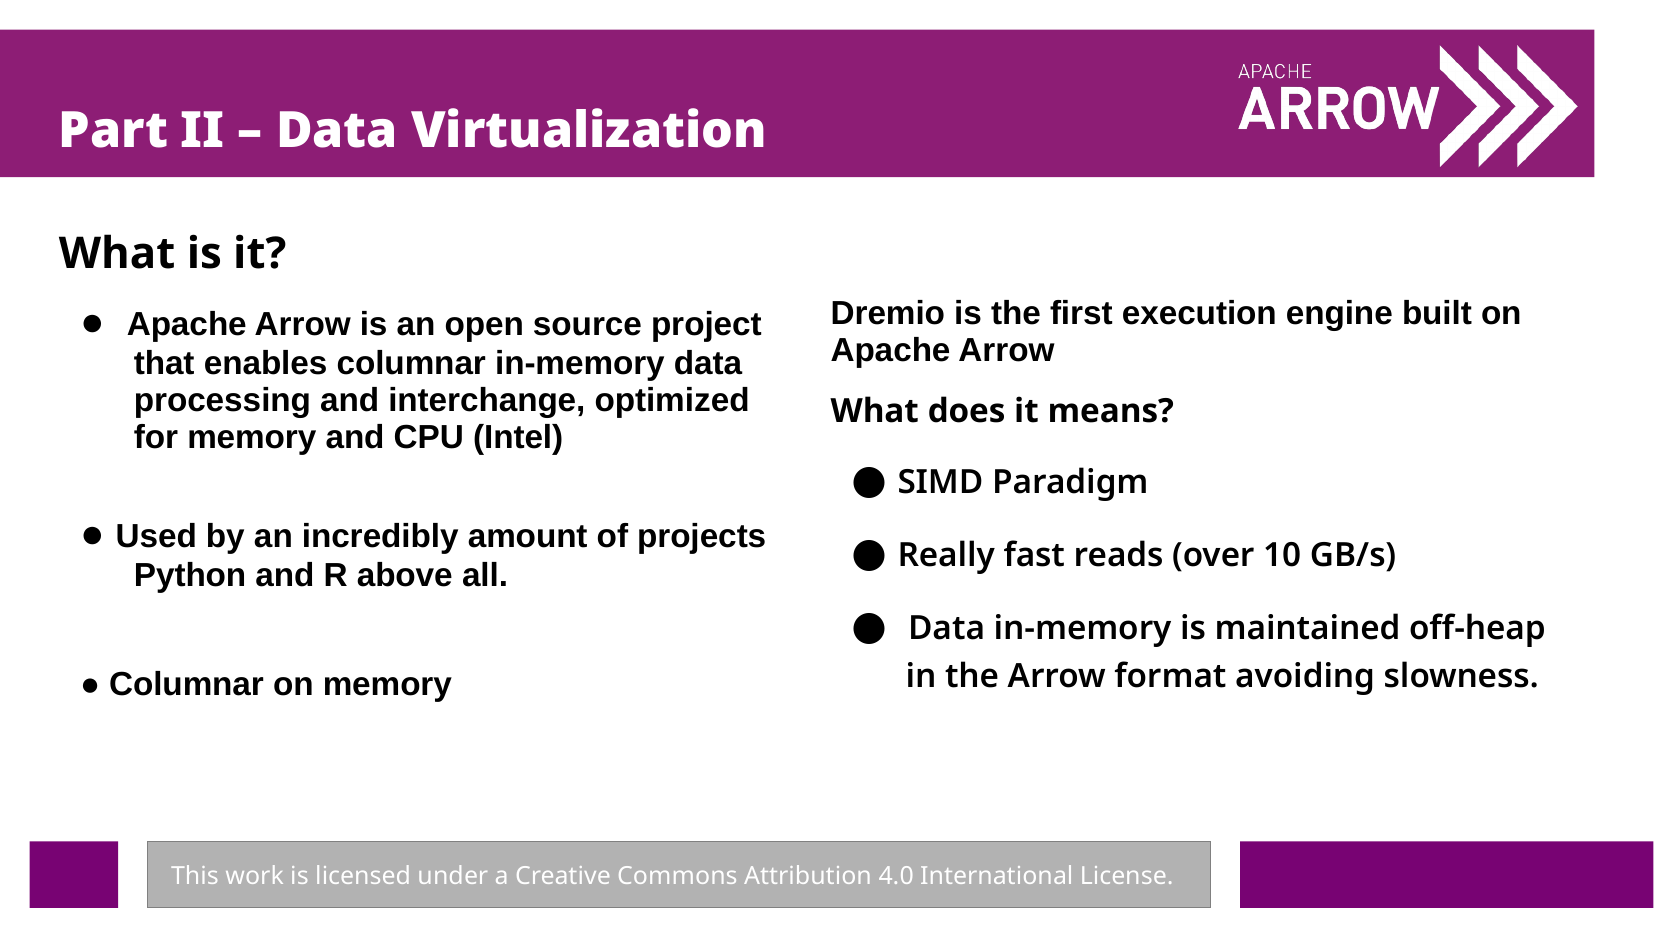

# Part II – Data Virtualization
What is it?
● Apache Arrow is an open source project that enables columnar in-memory data processing and interchange, optimized for memory and CPU (Intel)
● Used by an incredibly amount of projects
Python and R above all.
● Columnar on memory
Dremio is the first execution engine built on Apache Arrow
What does it means?
● SIMD Paradigm
● Really fast reads (over 10 GB/s)
● Data in-memory is maintained off-heap in the Arrow format avoiding slowness.